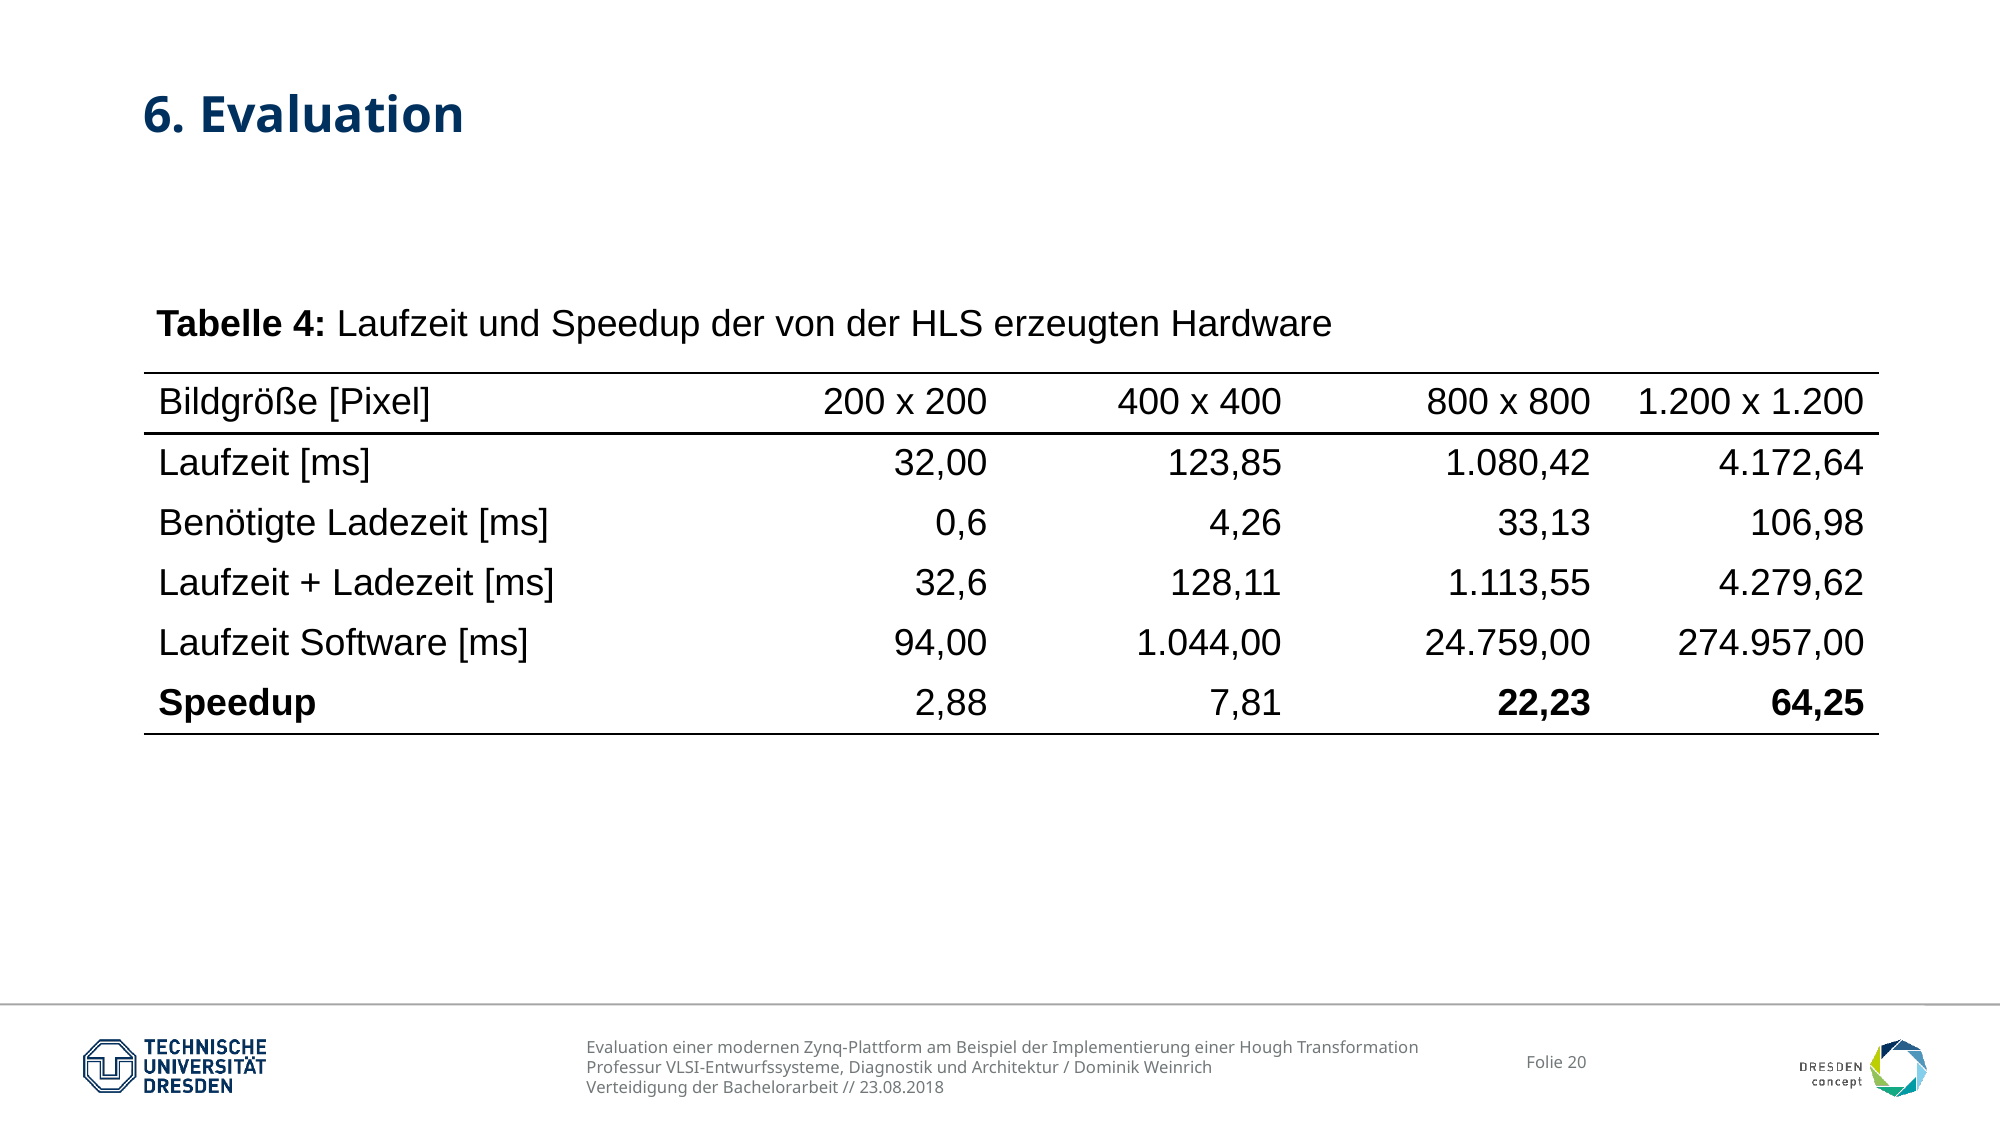

# 6. Evaluation
Tabelle 4: Laufzeit und Speedup der von der HLS erzeugten Hardware
| Bildgröße [Pixel] | 200 x 200 | 400 x 400 | 800 x 800 | 1.200 x 1.200 |
| --- | --- | --- | --- | --- |
| Laufzeit [ms] | 32,00 | 123,85 | 1.080,42 | 4.172,64 |
| Benötigte Ladezeit [ms] | 0,6 | 4,26 | 33,13 | 106,98 |
| Laufzeit + Ladezeit [ms] | 32,6 | 128,11 | 1.113,55 | 4.279,62 |
| Laufzeit Software [ms] | 94,00 | 1.044,00 | 24.759,00 | 274.957,00 |
| Speedup | 2,88 | 7,81 | 22,23 | 64,25 |